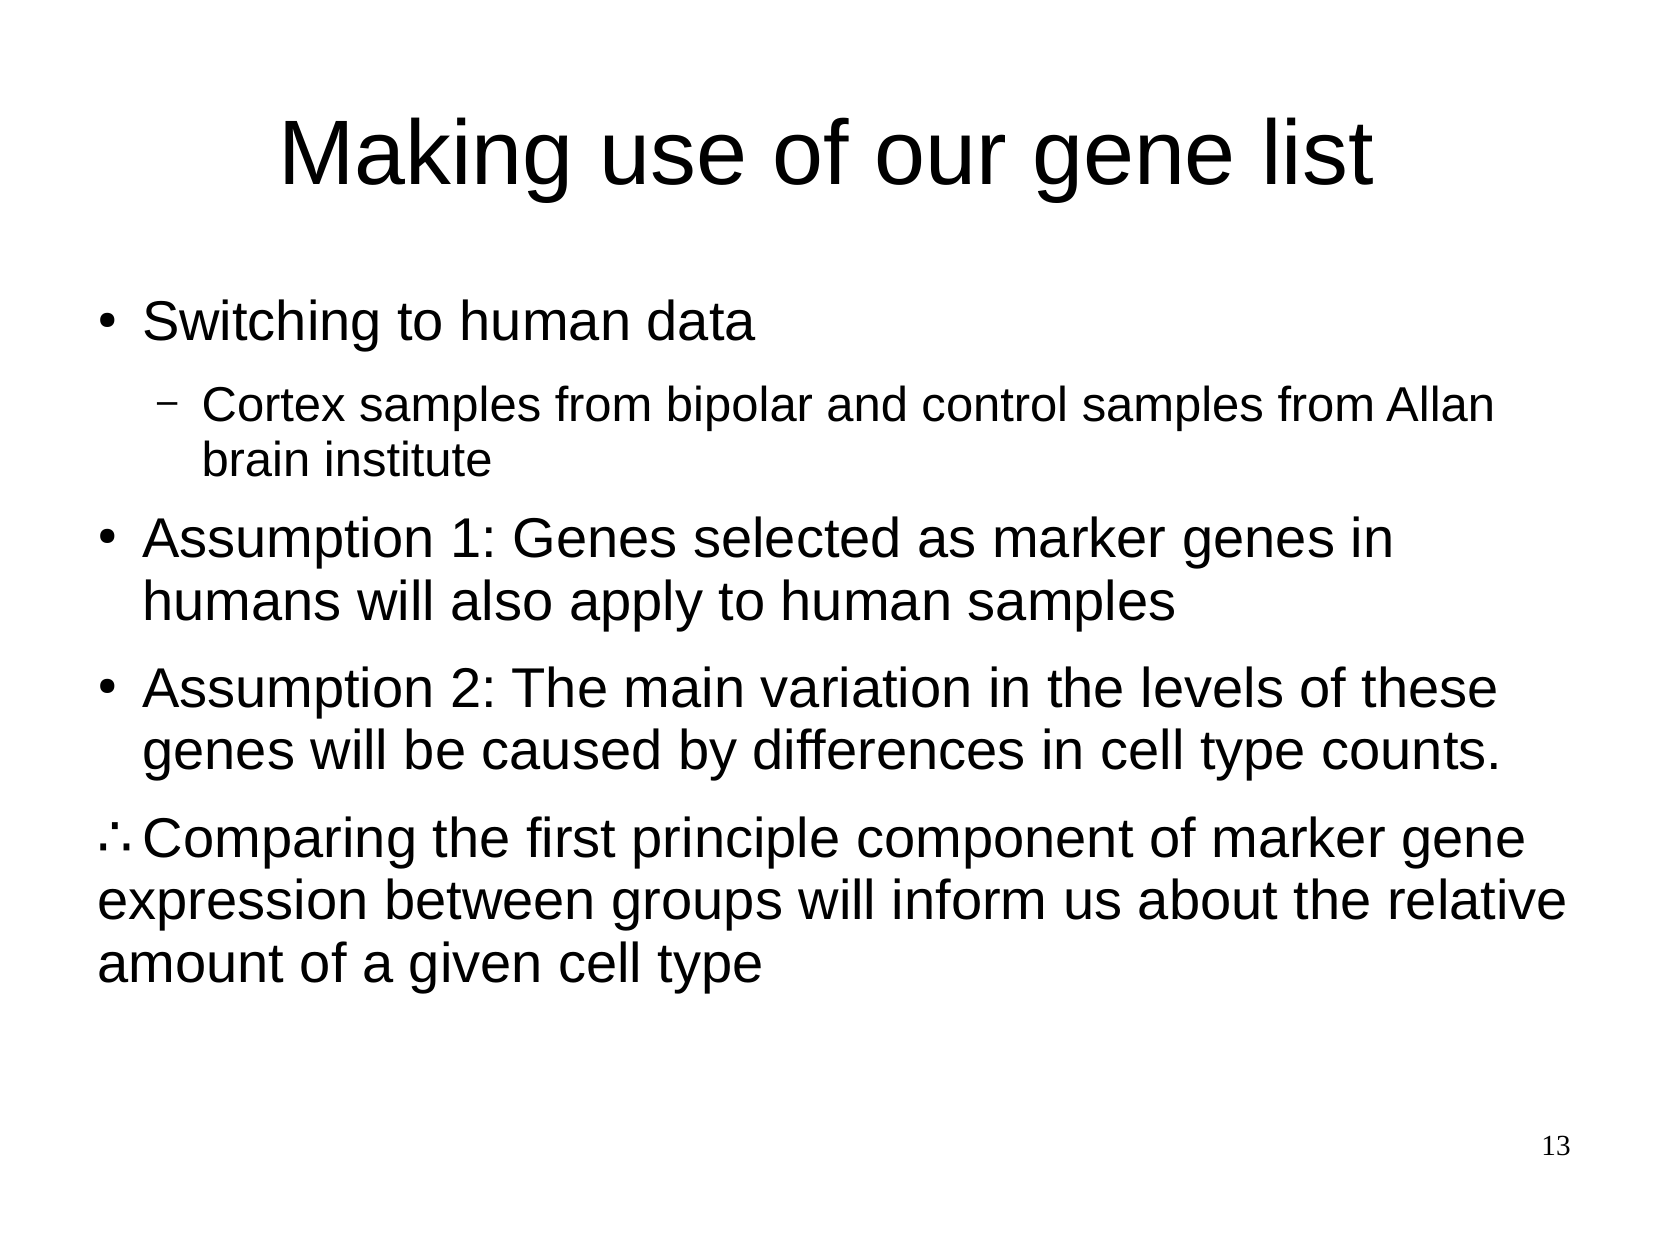

# Making use of our gene list
Switching to human data
Cortex samples from bipolar and control samples from Allan brain institute
Assumption 1: Genes selected as marker genes in humans will also apply to human samples
Assumption 2: The main variation in the levels of these genes will be caused by differences in cell type counts.
 Comparing the first principle component of marker gene expression between groups will inform us about the relative amount of a given cell type
13